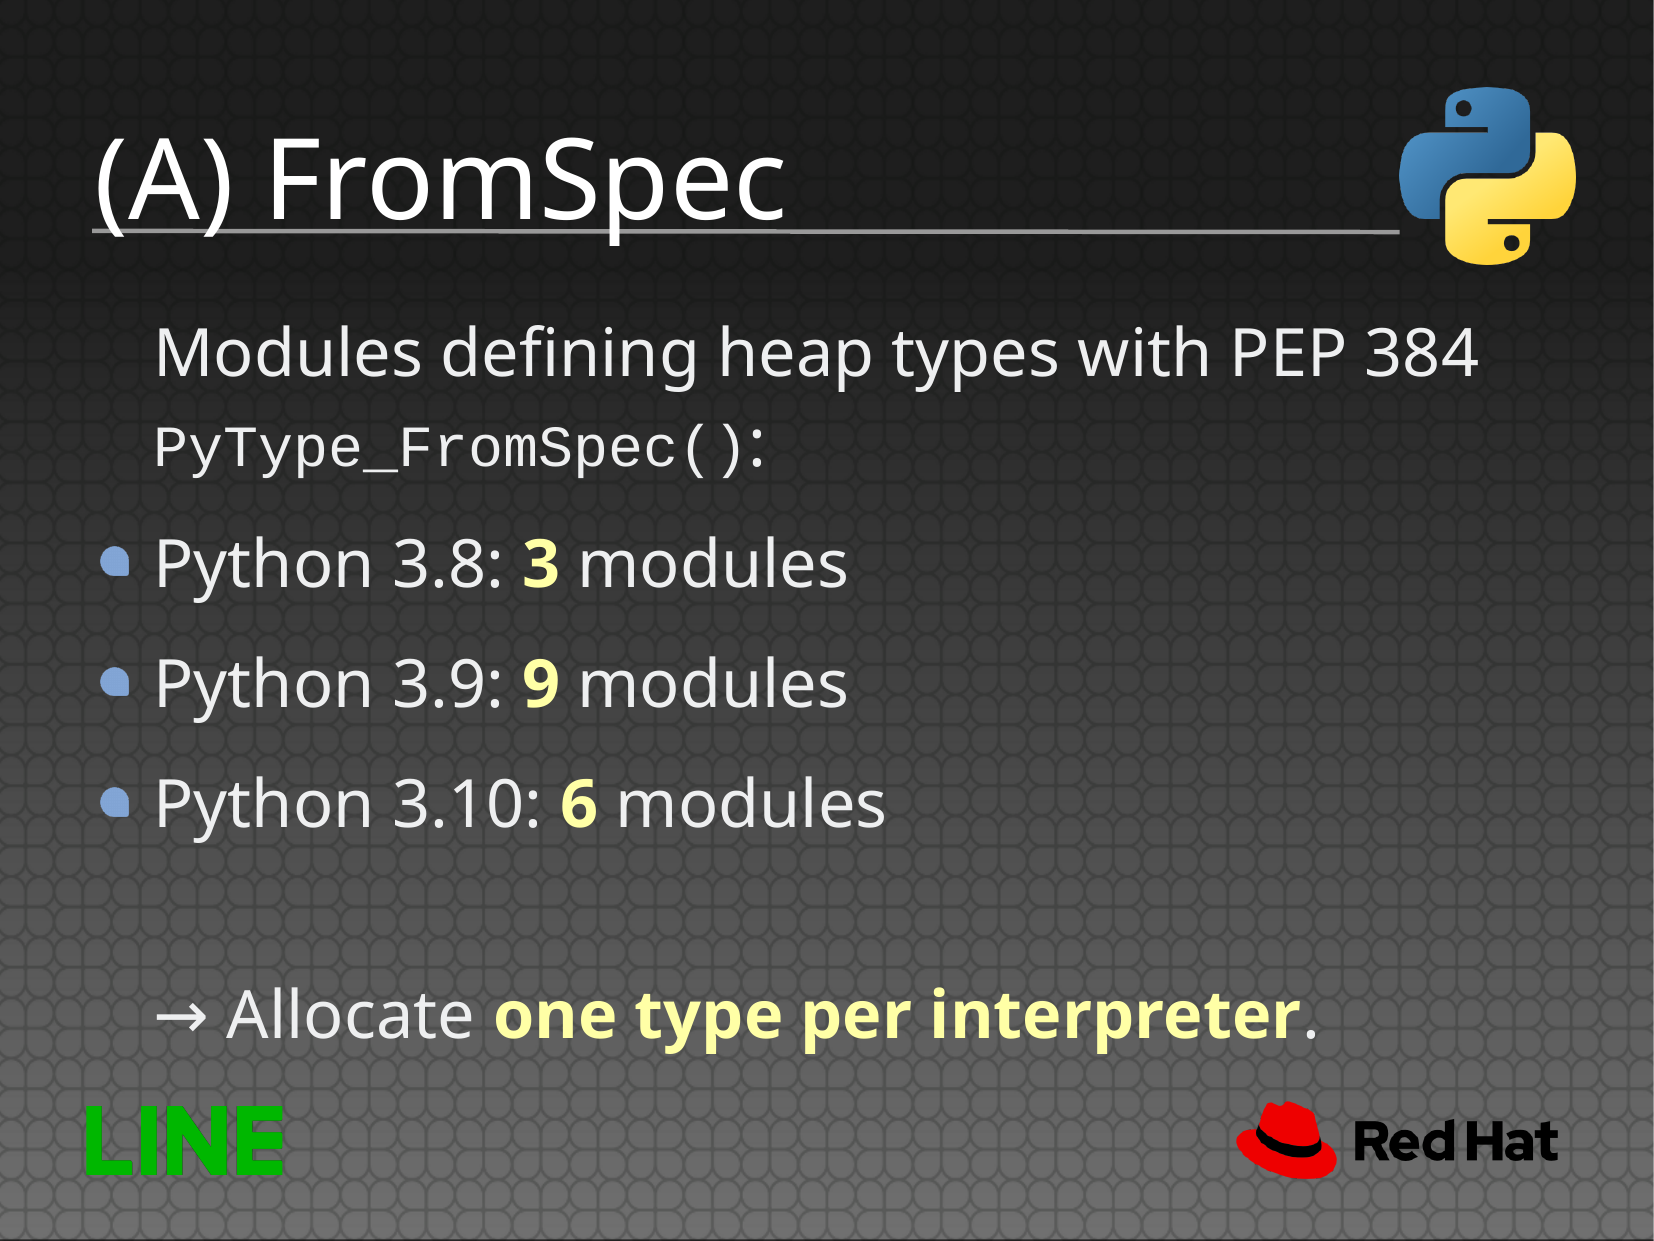

(A) FromSpec
# Modules defining heap types with PEP 384 PyType_FromSpec():
Python 3.8: 3 modules
Python 3.9: 9 modules
Python 3.10: 6 modules
→ Allocate one type per interpreter.